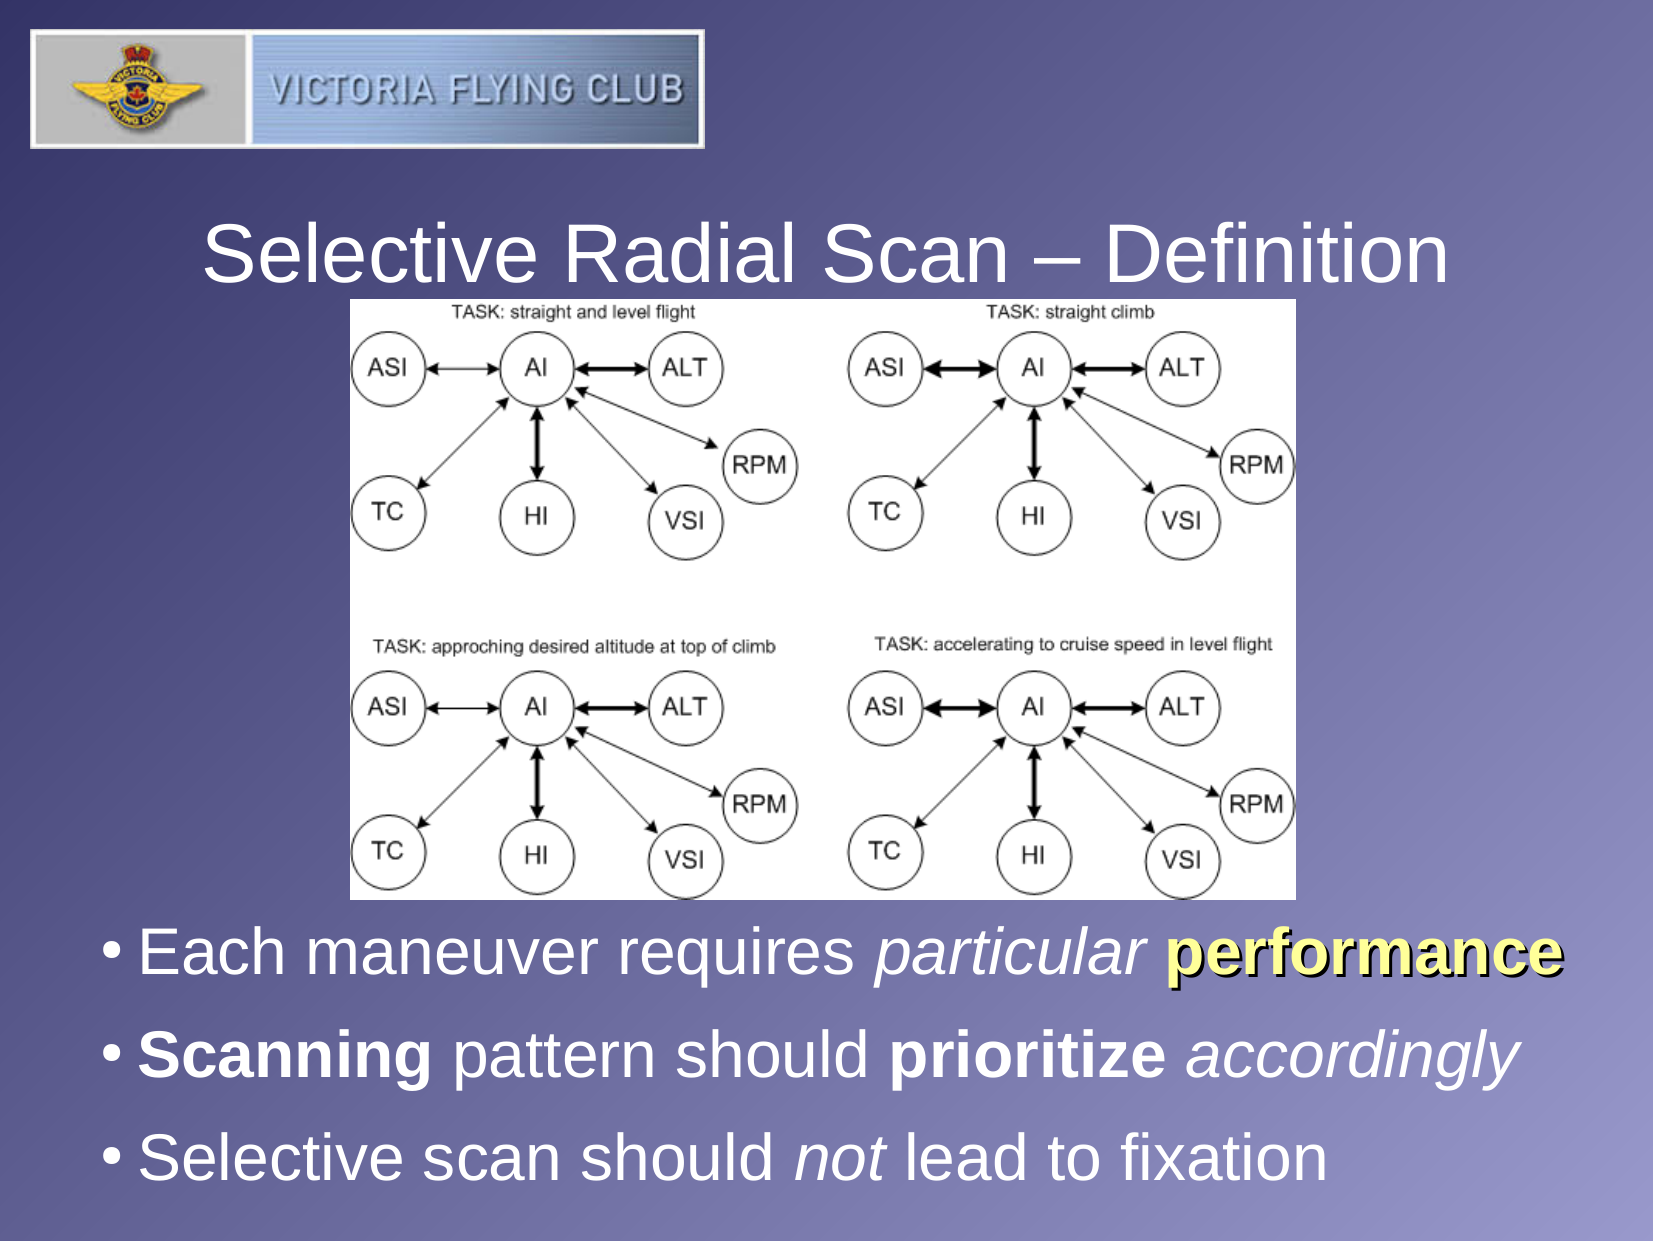

# Selective Radial Scan – Definition
Each maneuver requires particular performance
Scanning pattern should prioritize accordingly
Selective scan should not lead to fixation